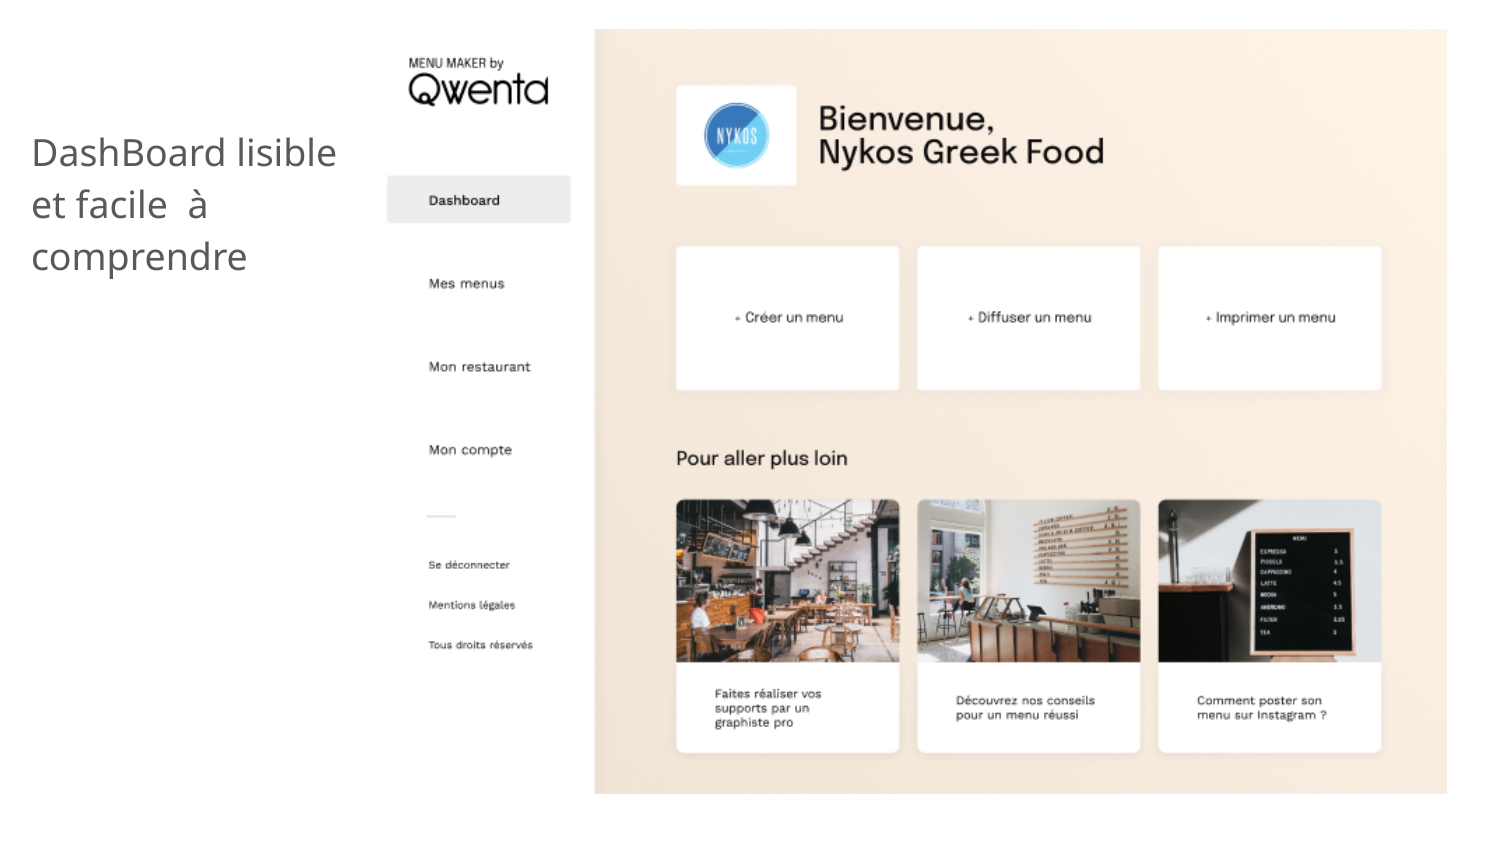

# DashBoard lisible et facile à comprendre